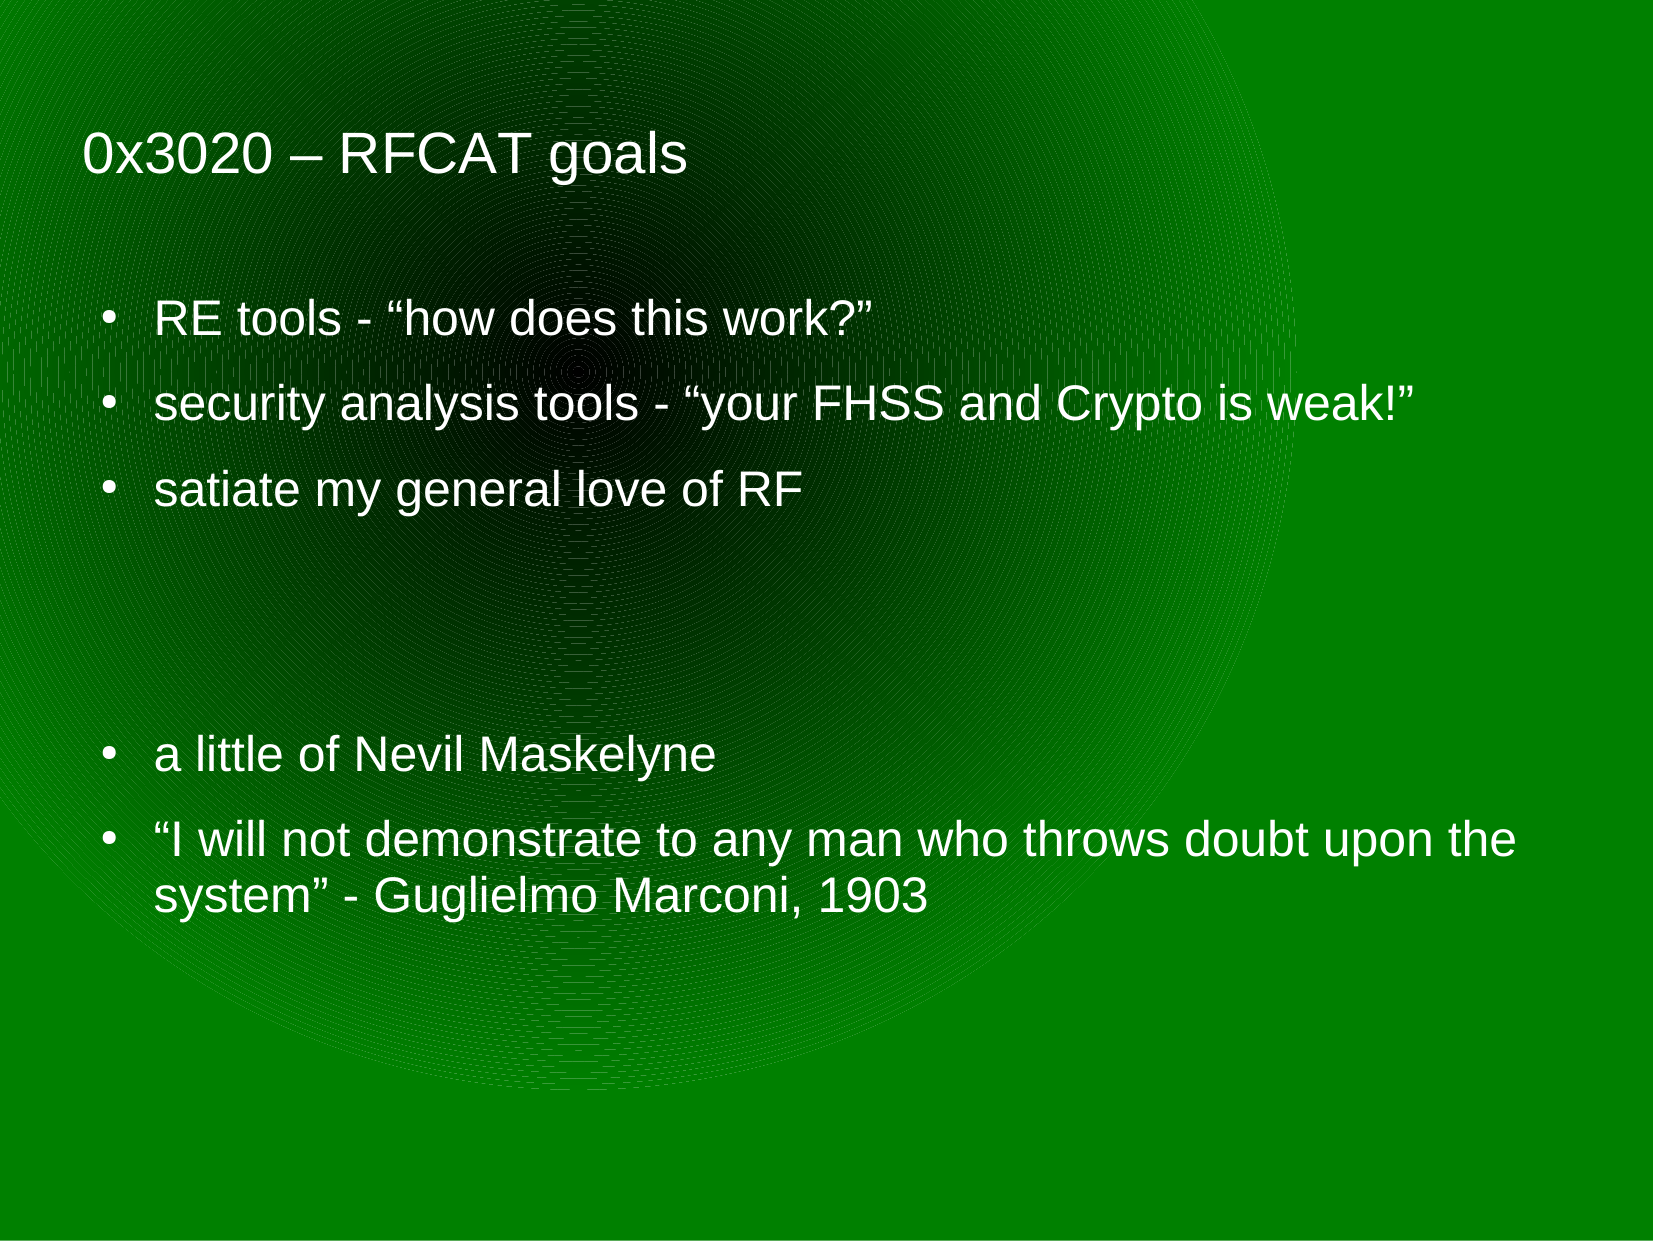

# 0x3020 – RFCAT goals
RE tools - “how does this work?”
security analysis tools - “your FHSS and Crypto is weak!”
satiate my general love of RF
a little of Nevil Maskelyne
“I will not demonstrate to any man who throws doubt upon the system” - Guglielmo Marconi, 1903